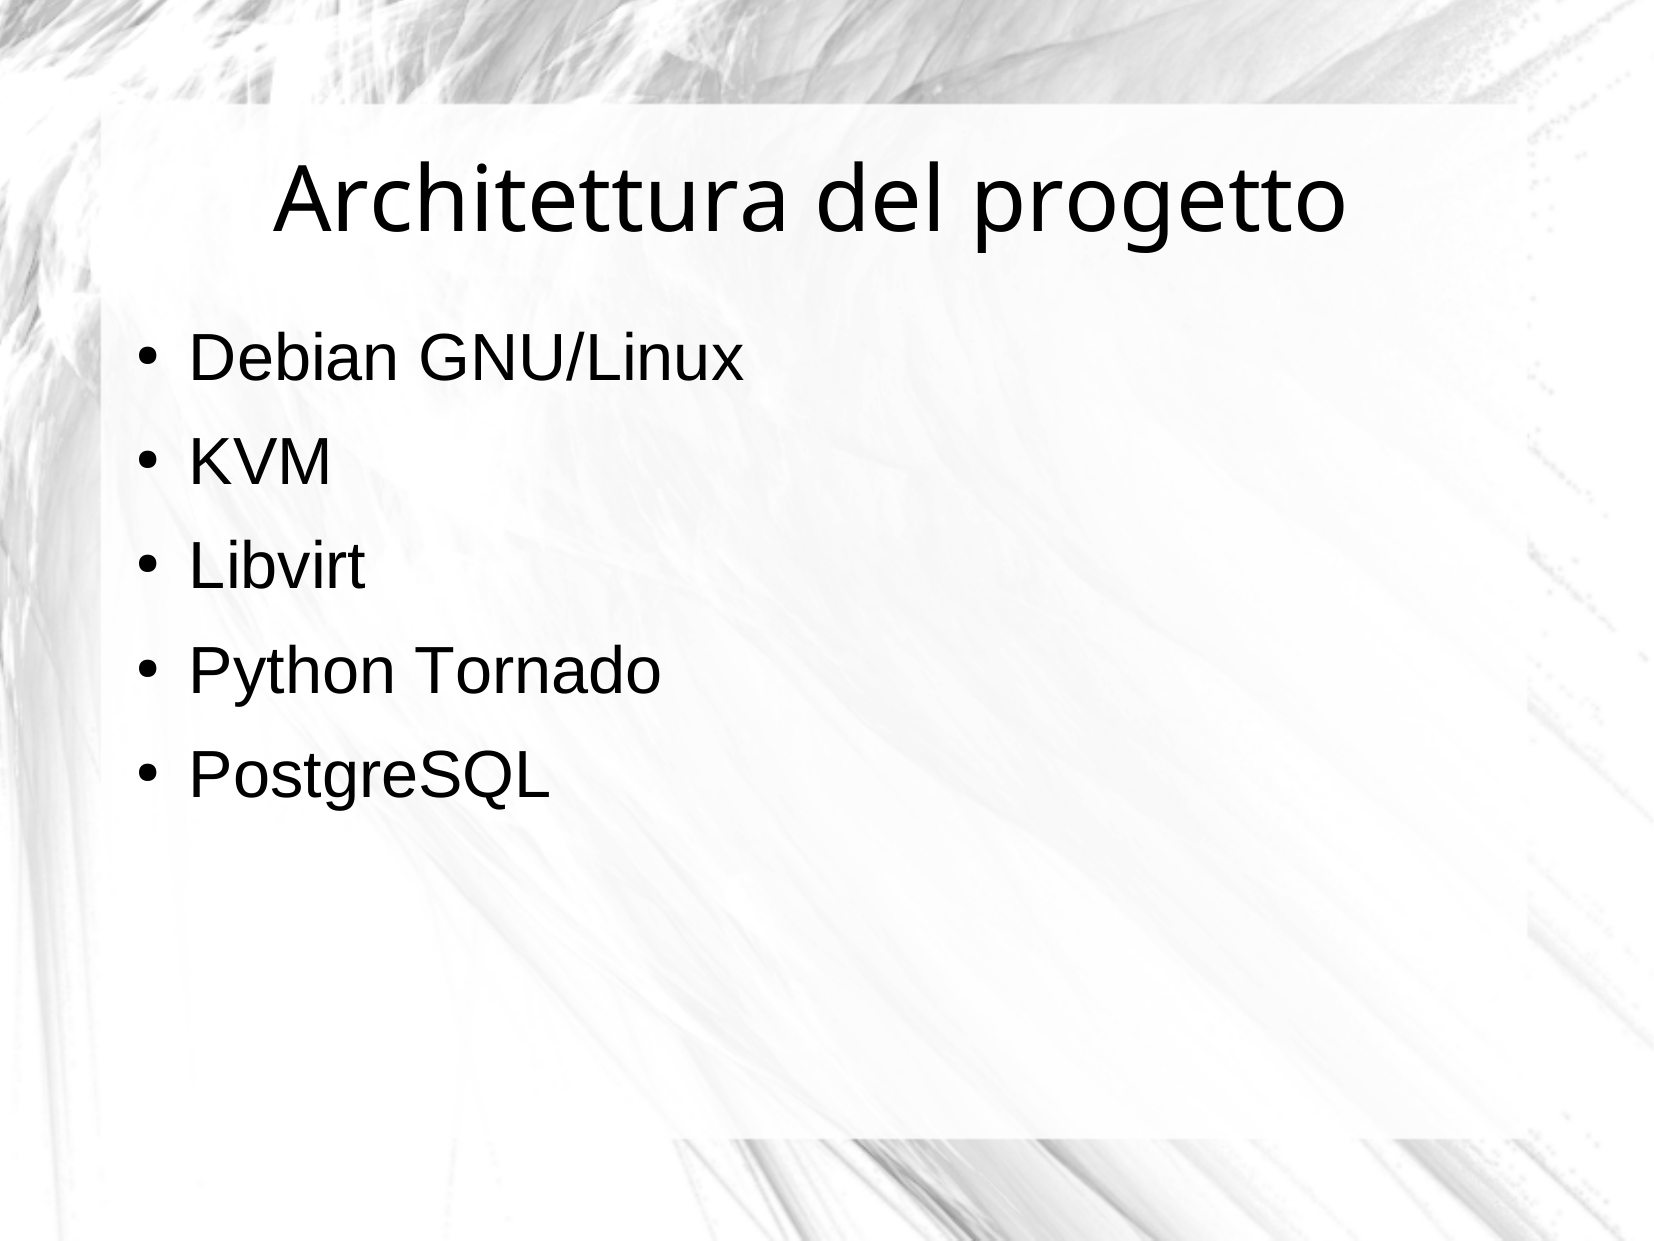

# Architettura del progetto
Debian GNU/Linux
KVM
Libvirt
Python Tornado
PostgreSQL